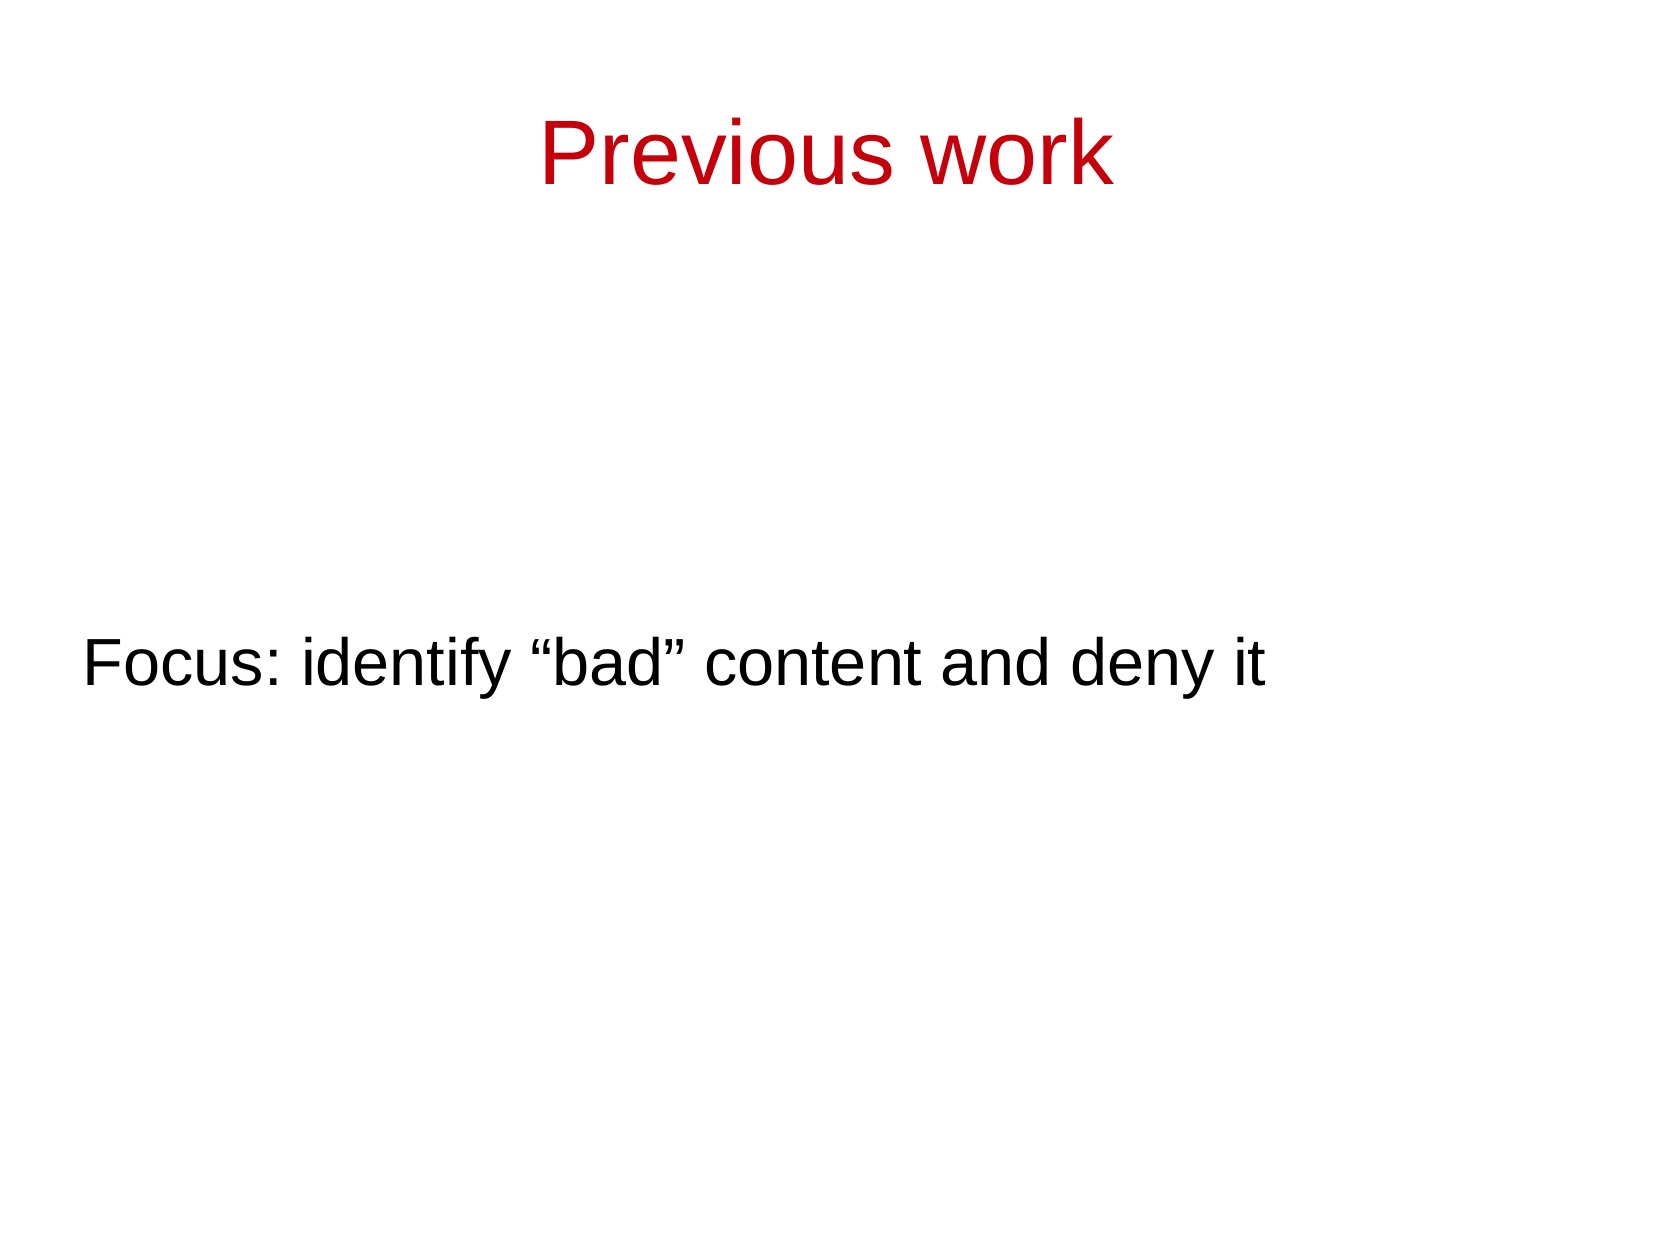

# Previous work
Focus: identify “bad” content and deny it